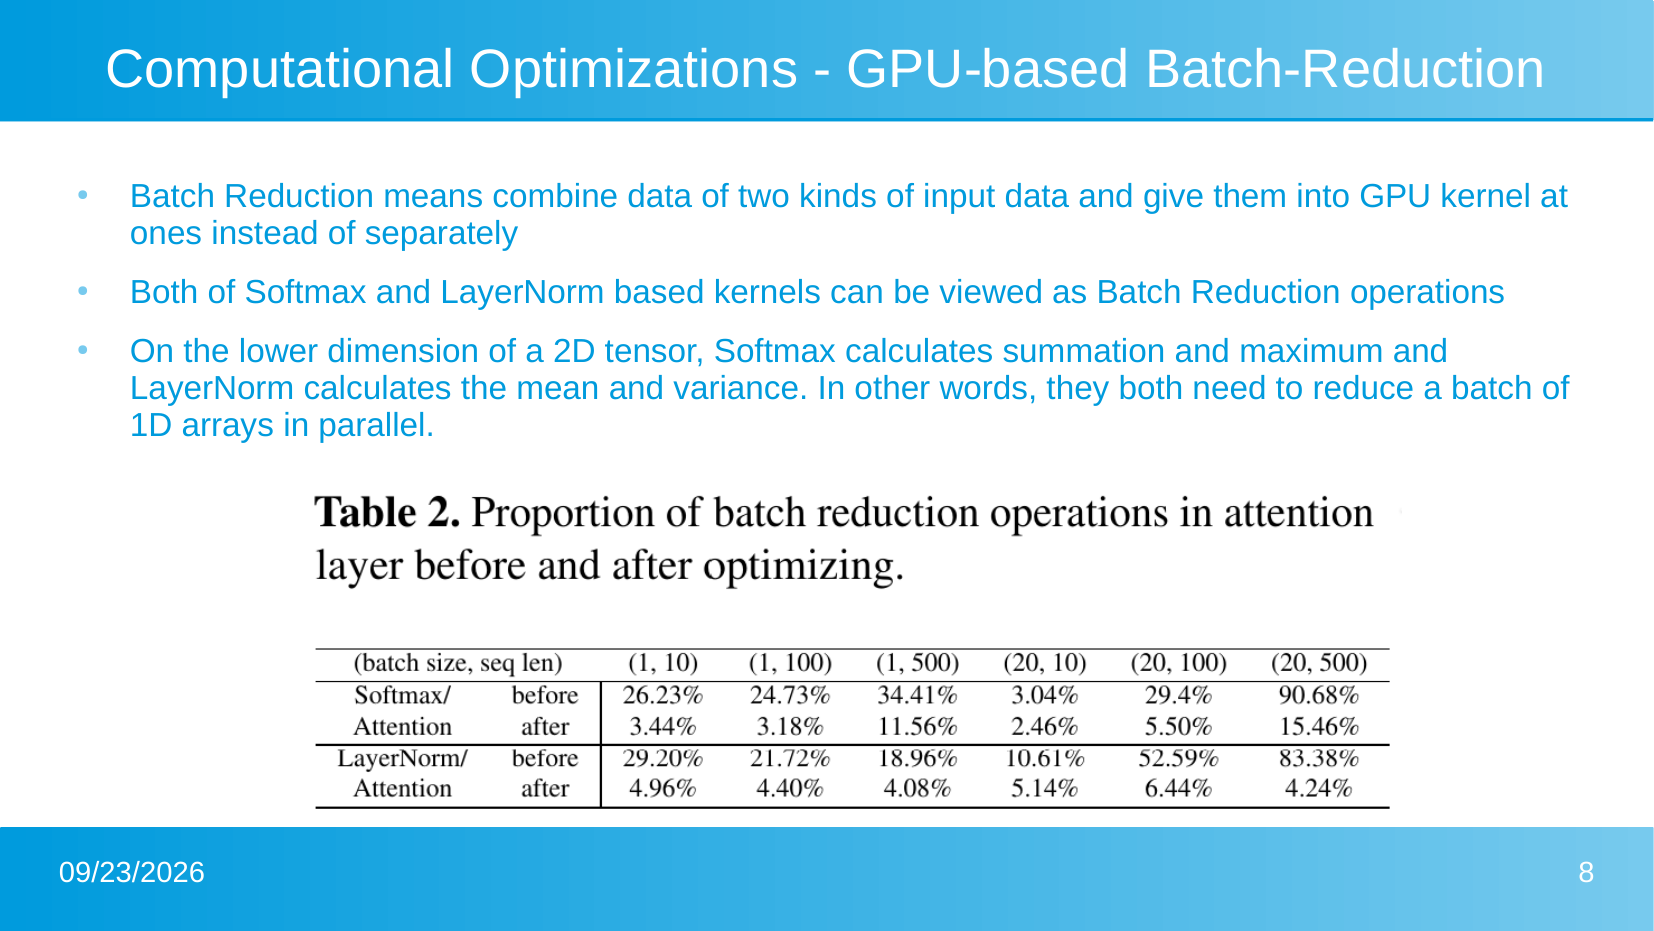

# Computational Optimizations - GPU-based Batch-Reduction
Batch Reduction means combine data of two kinds of input data and give them into GPU kernel at ones instead of separately
Both of Softmax and LayerNorm based kernels can be viewed as Batch Reduction operations
On the lower dimension of a 2D tensor, Softmax calculates summation and maximum and LayerNorm calculates the mean and variance. In other words, they both need to reduce a batch of 1D arrays in parallel.
8